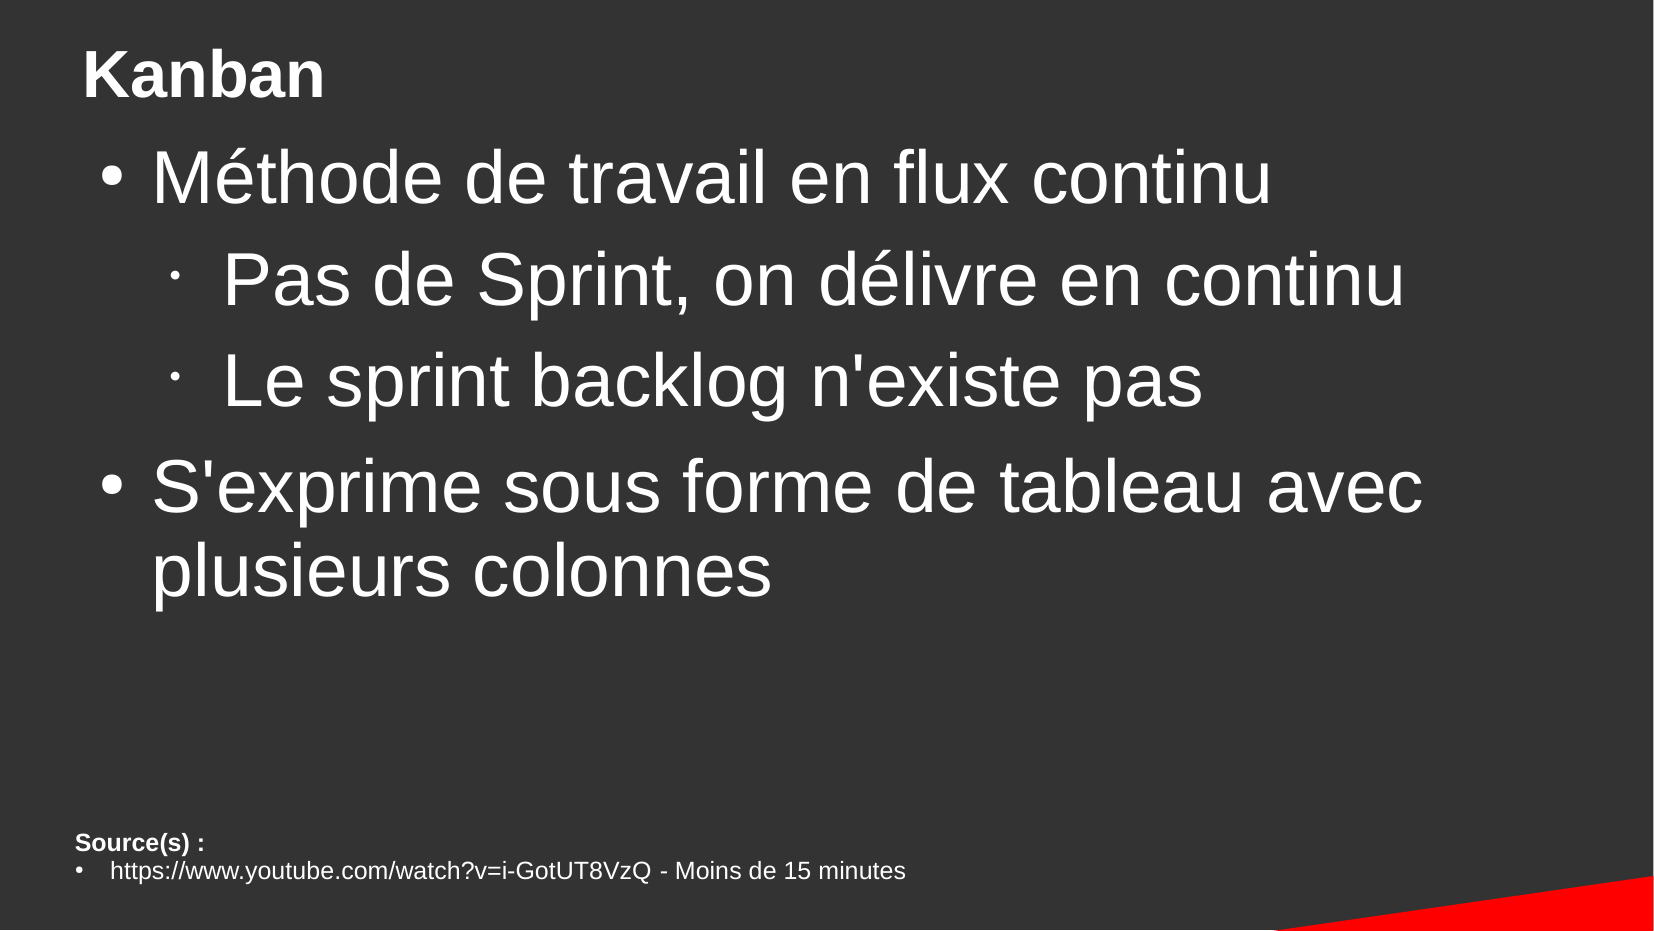

# Kanban
Méthode de travail en flux continu
Pas de Sprint, on délivre en continu
Le sprint backlog n'existe pas
S'exprime sous forme de tableau avec plusieurs colonnes
Source(s) :
https://www.youtube.com/watch?v=i-GotUT8VzQ - Moins de 15 minutes